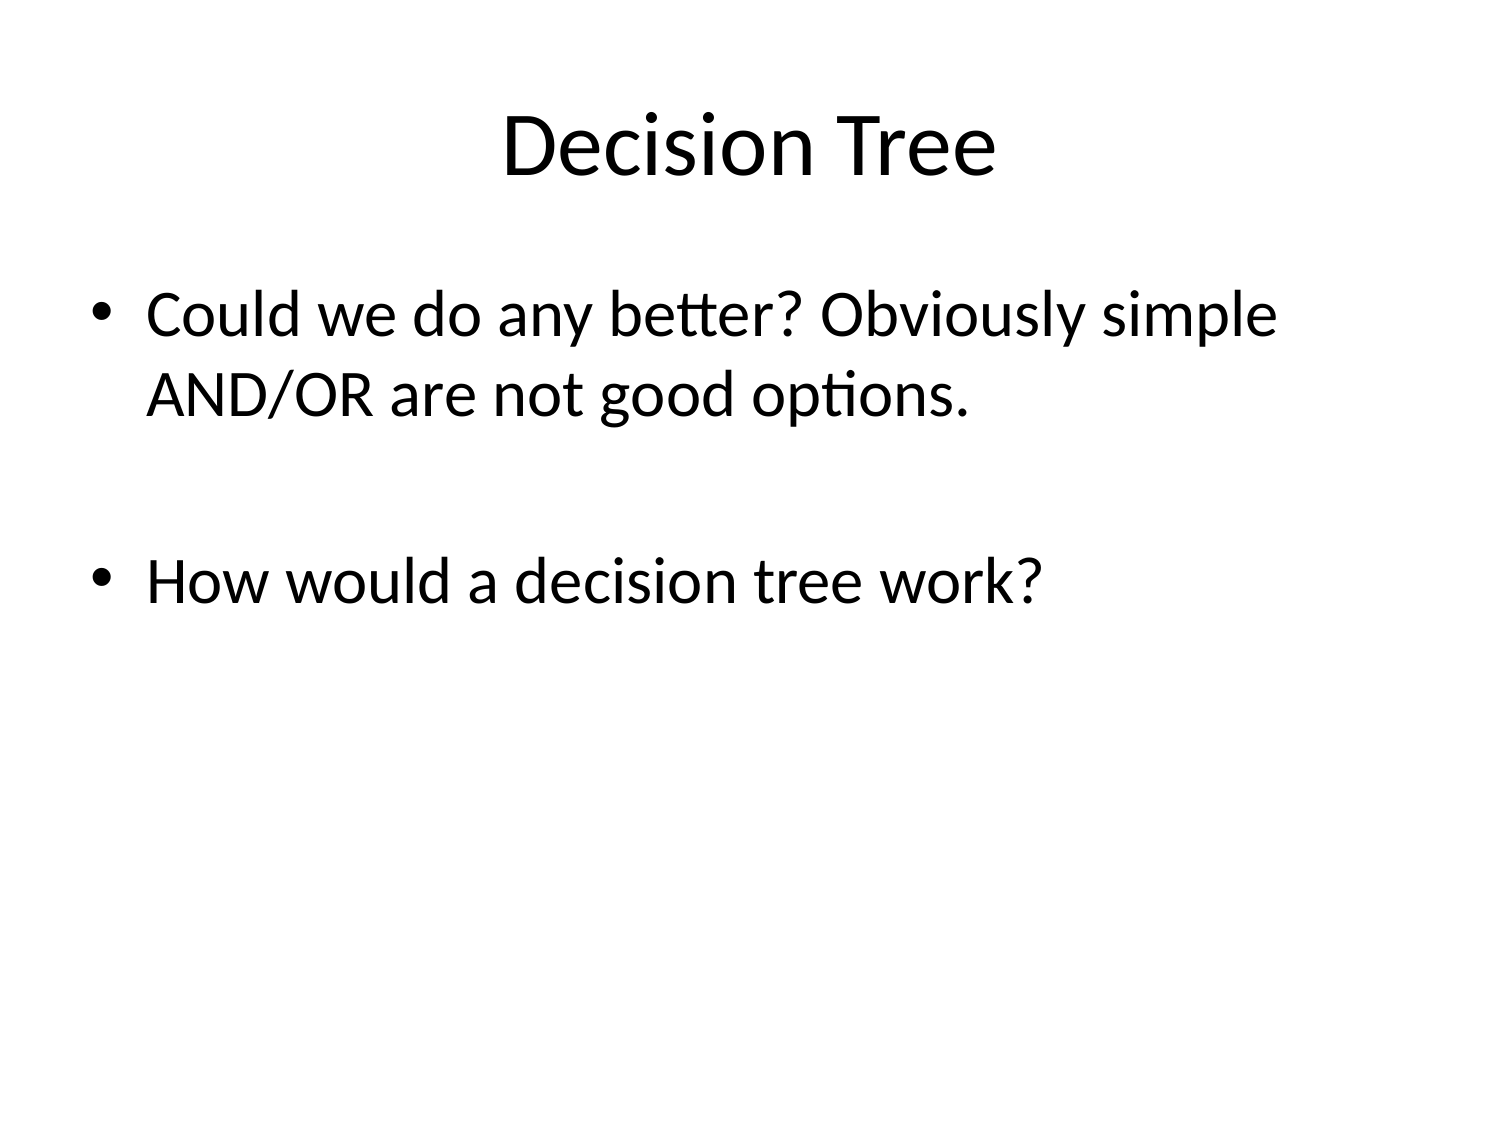

# Decision Tree
Could we do any better? Obviously simple AND/OR are not good options.
How would a decision tree work?